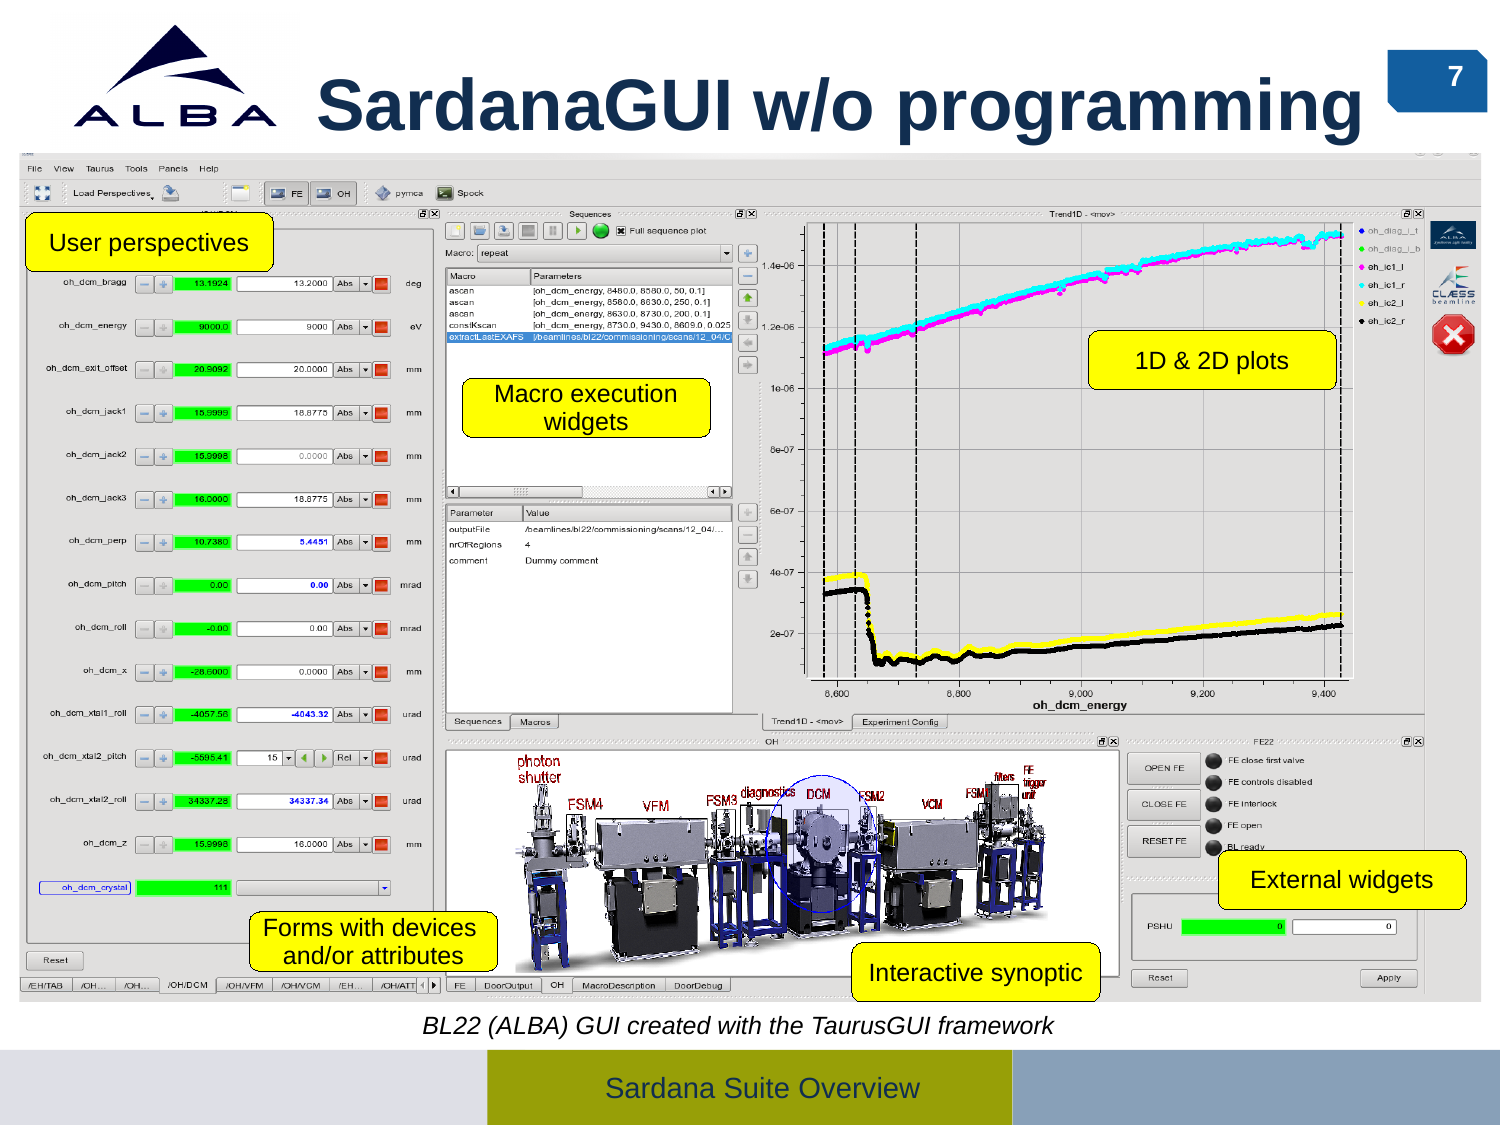

# SardanaGUI w/o programming
User perspectives
1D & 2D plots
Macro execution
widgets
External widgets
Forms with devices
and/or attributes
Interactive synoptic
BL22 (ALBA) GUI created with the TaurusGUI framework